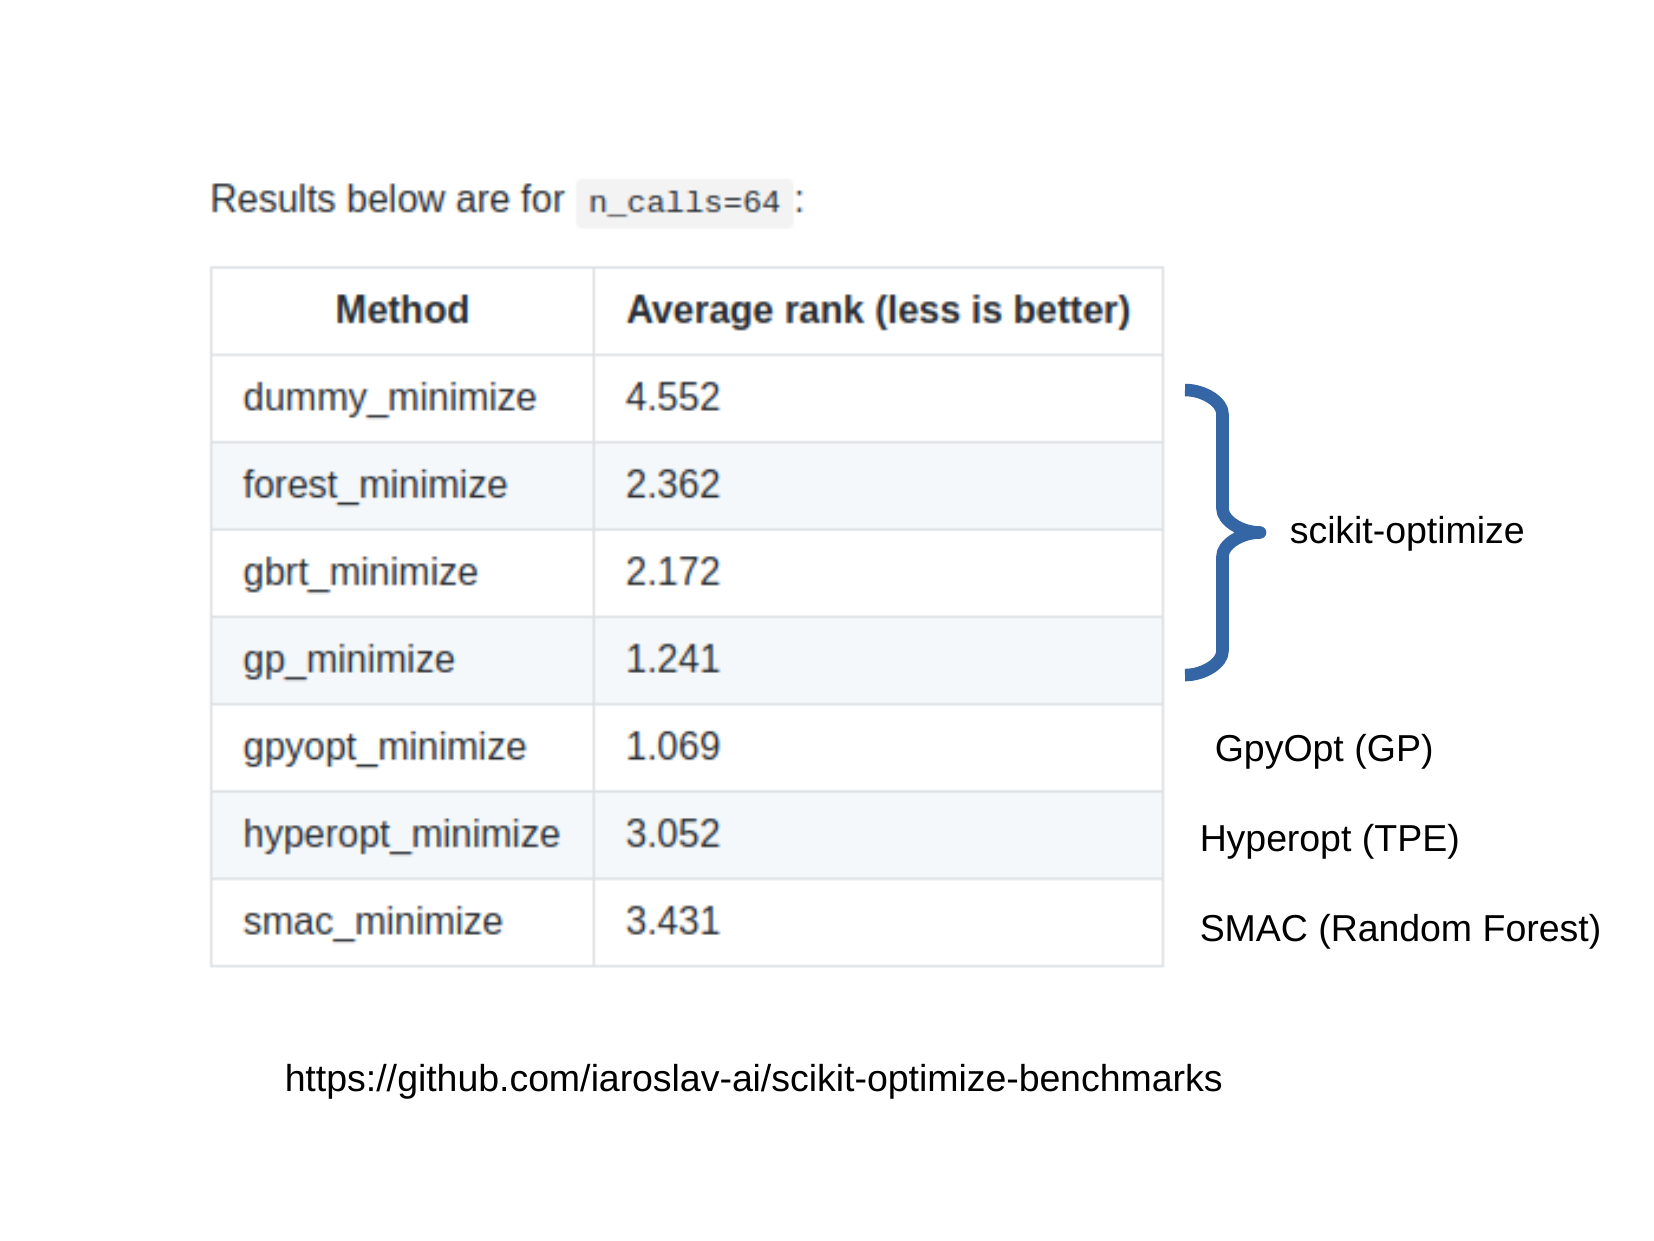

#
scikit-optimize
GpyOpt (GP)
Hyperopt (TPE)
SMAC (Random Forest)
https://github.com/iaroslav-ai/scikit-optimize-benchmarks